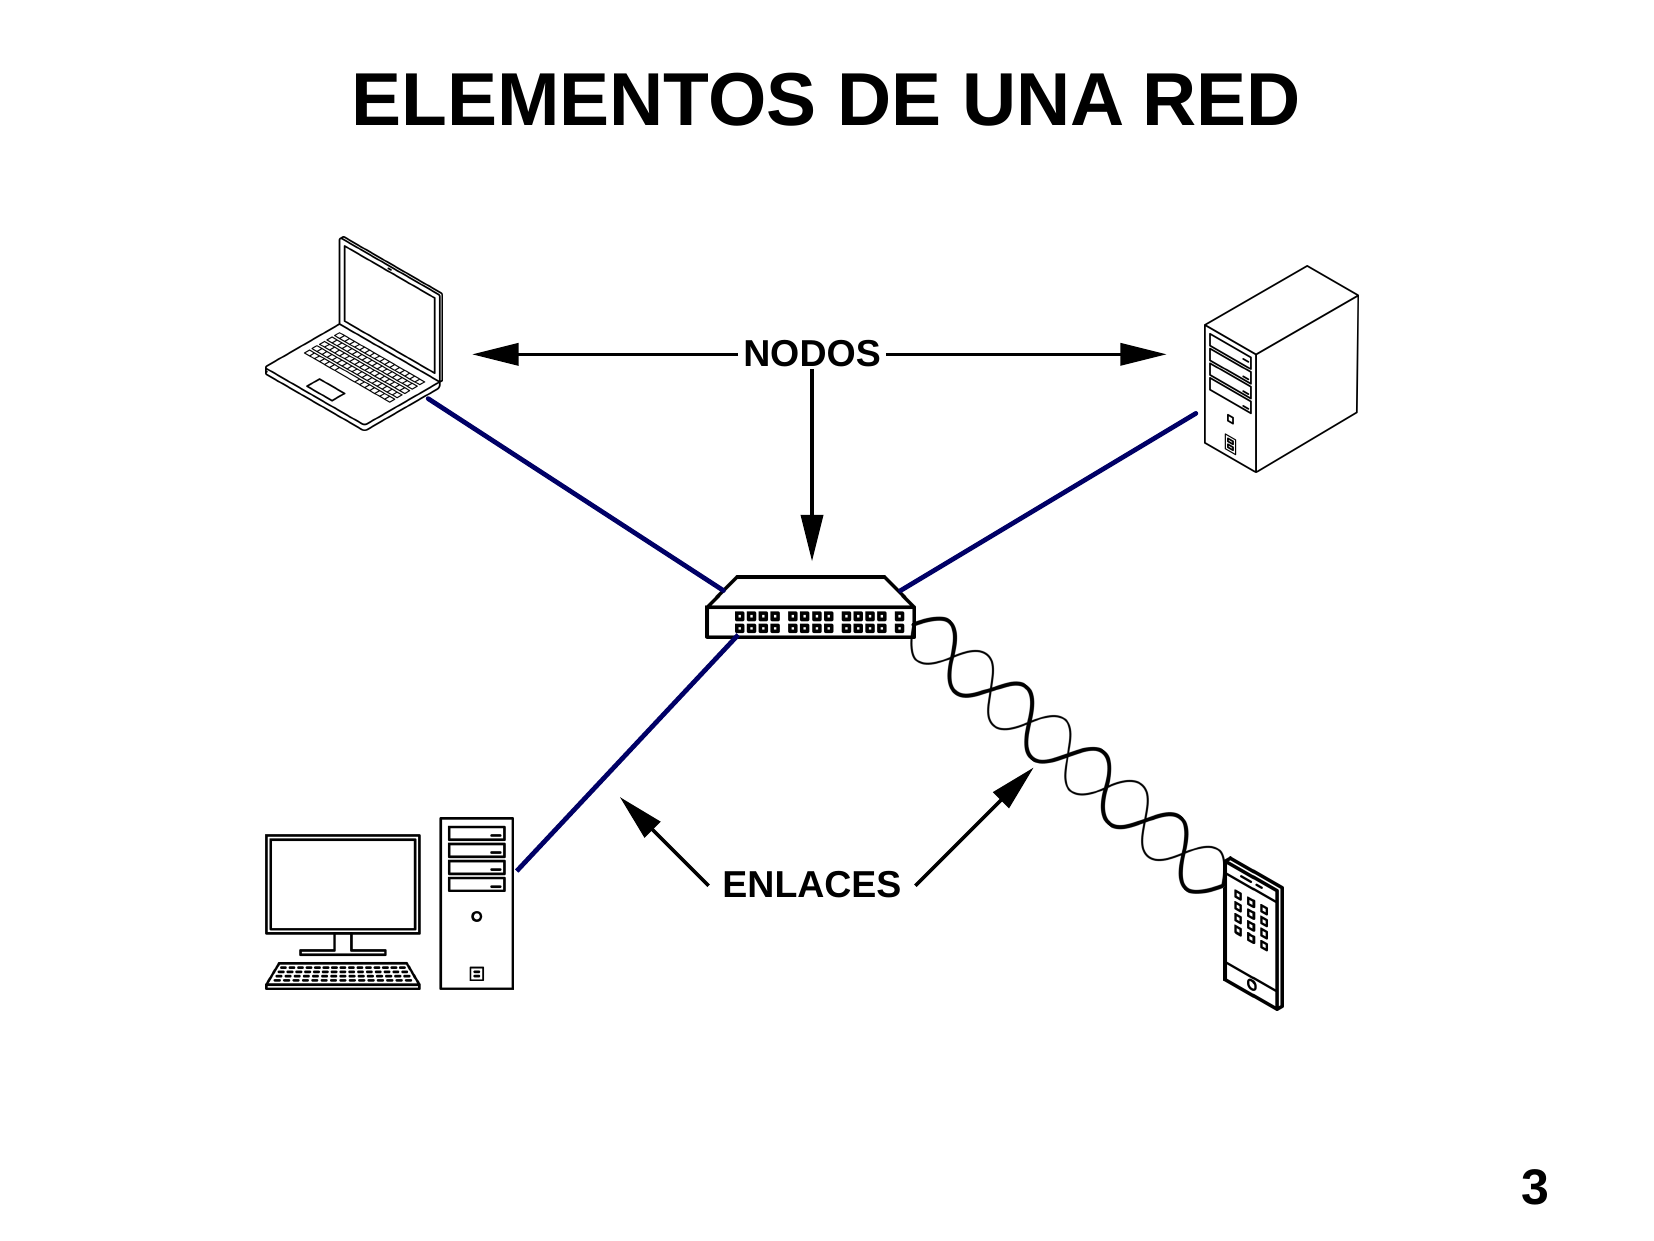

# ELEMENTOS DE UNA RED
NODOS
ENLACES